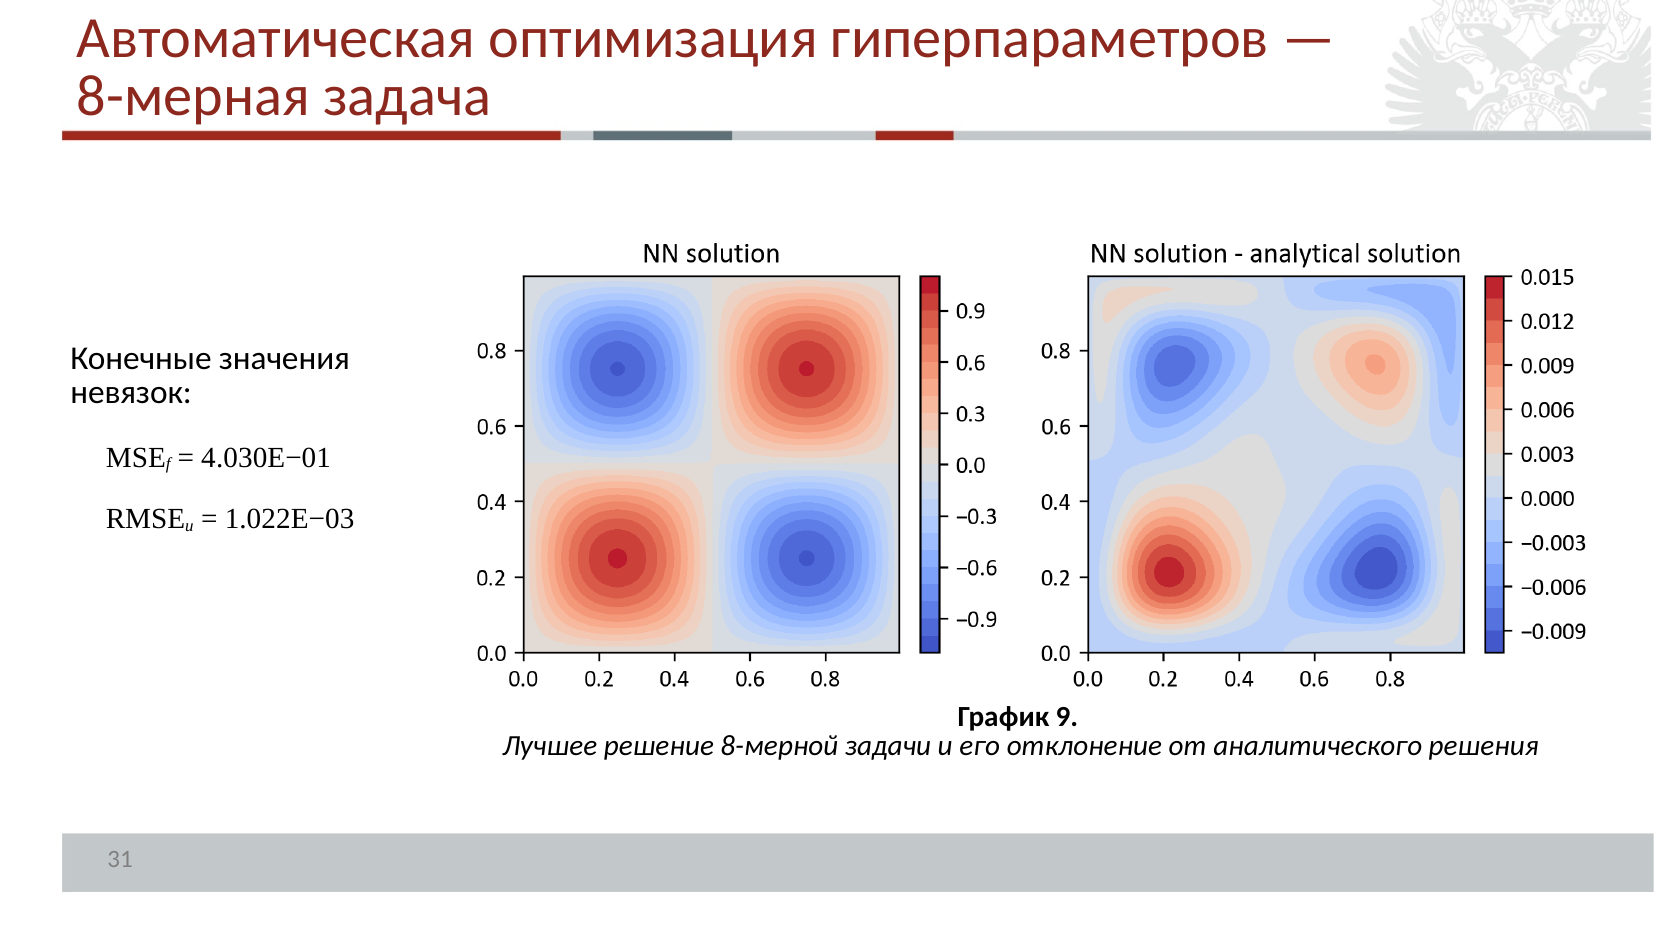

# Автоматическая оптимизация гиперпараметров — 8-мерная задача
Конечные значения
невязок:
MSEf = 4.030E−01
RMSEu = 1.022E−03
График 9.
Лучшее решение 8-мерной задачи и его отклонение от аналитического решения
31